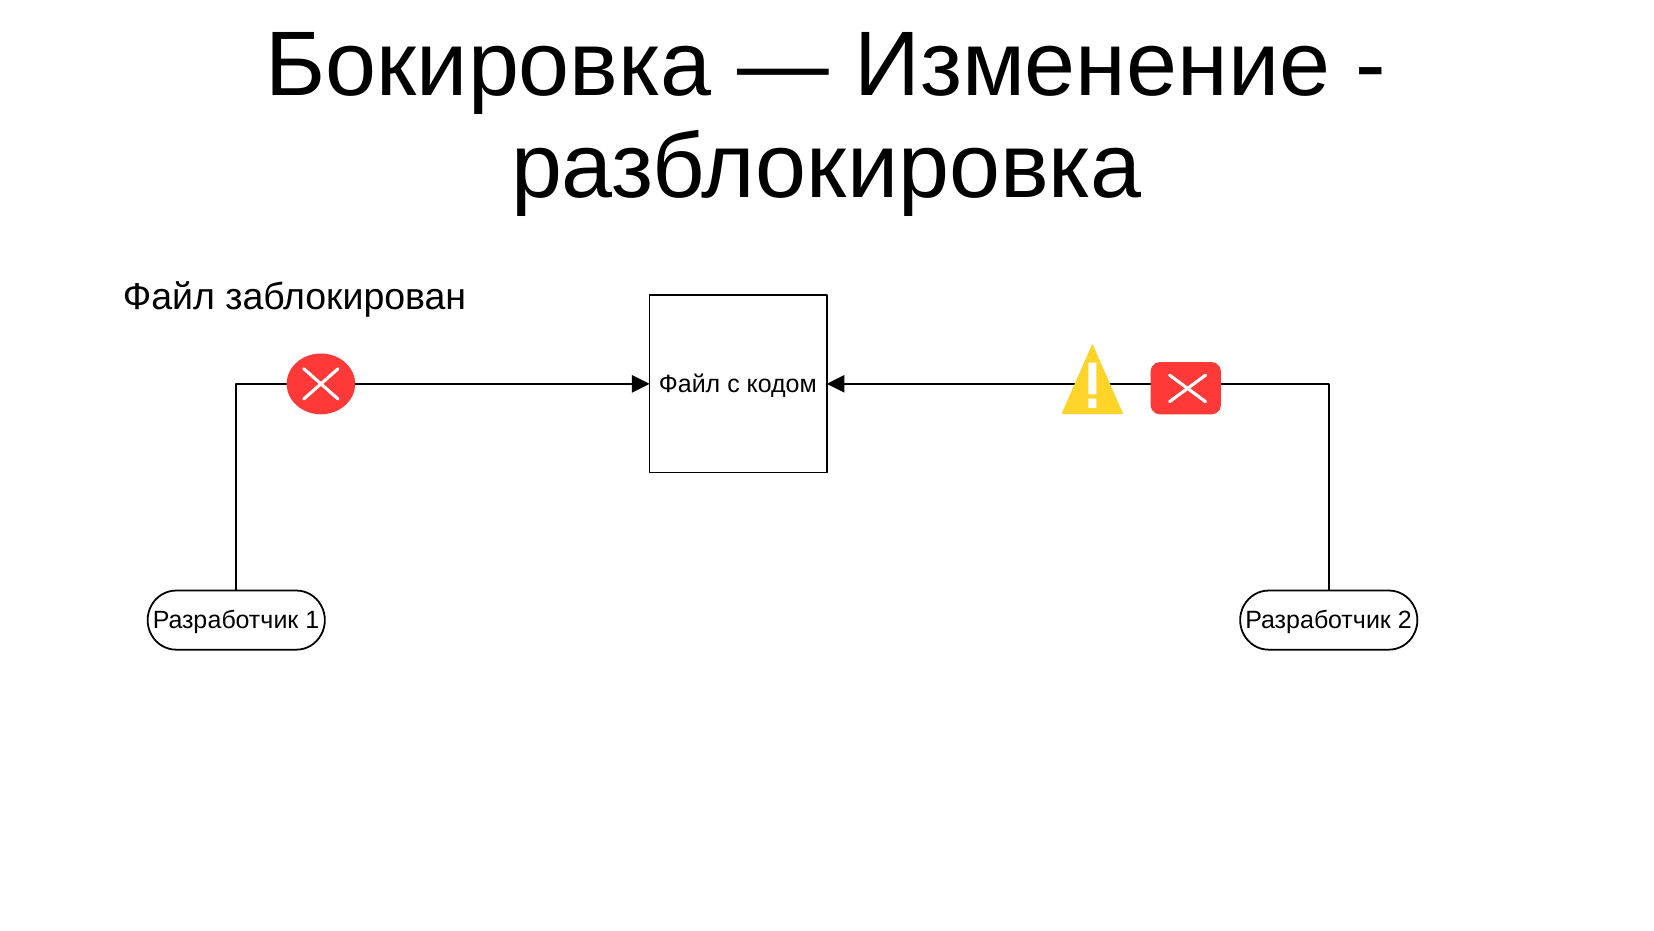

# Бокировка — Изменение - разблокировка
Файл заблокирован
Файл с кодом
Разработчик 1
Разработчик 2